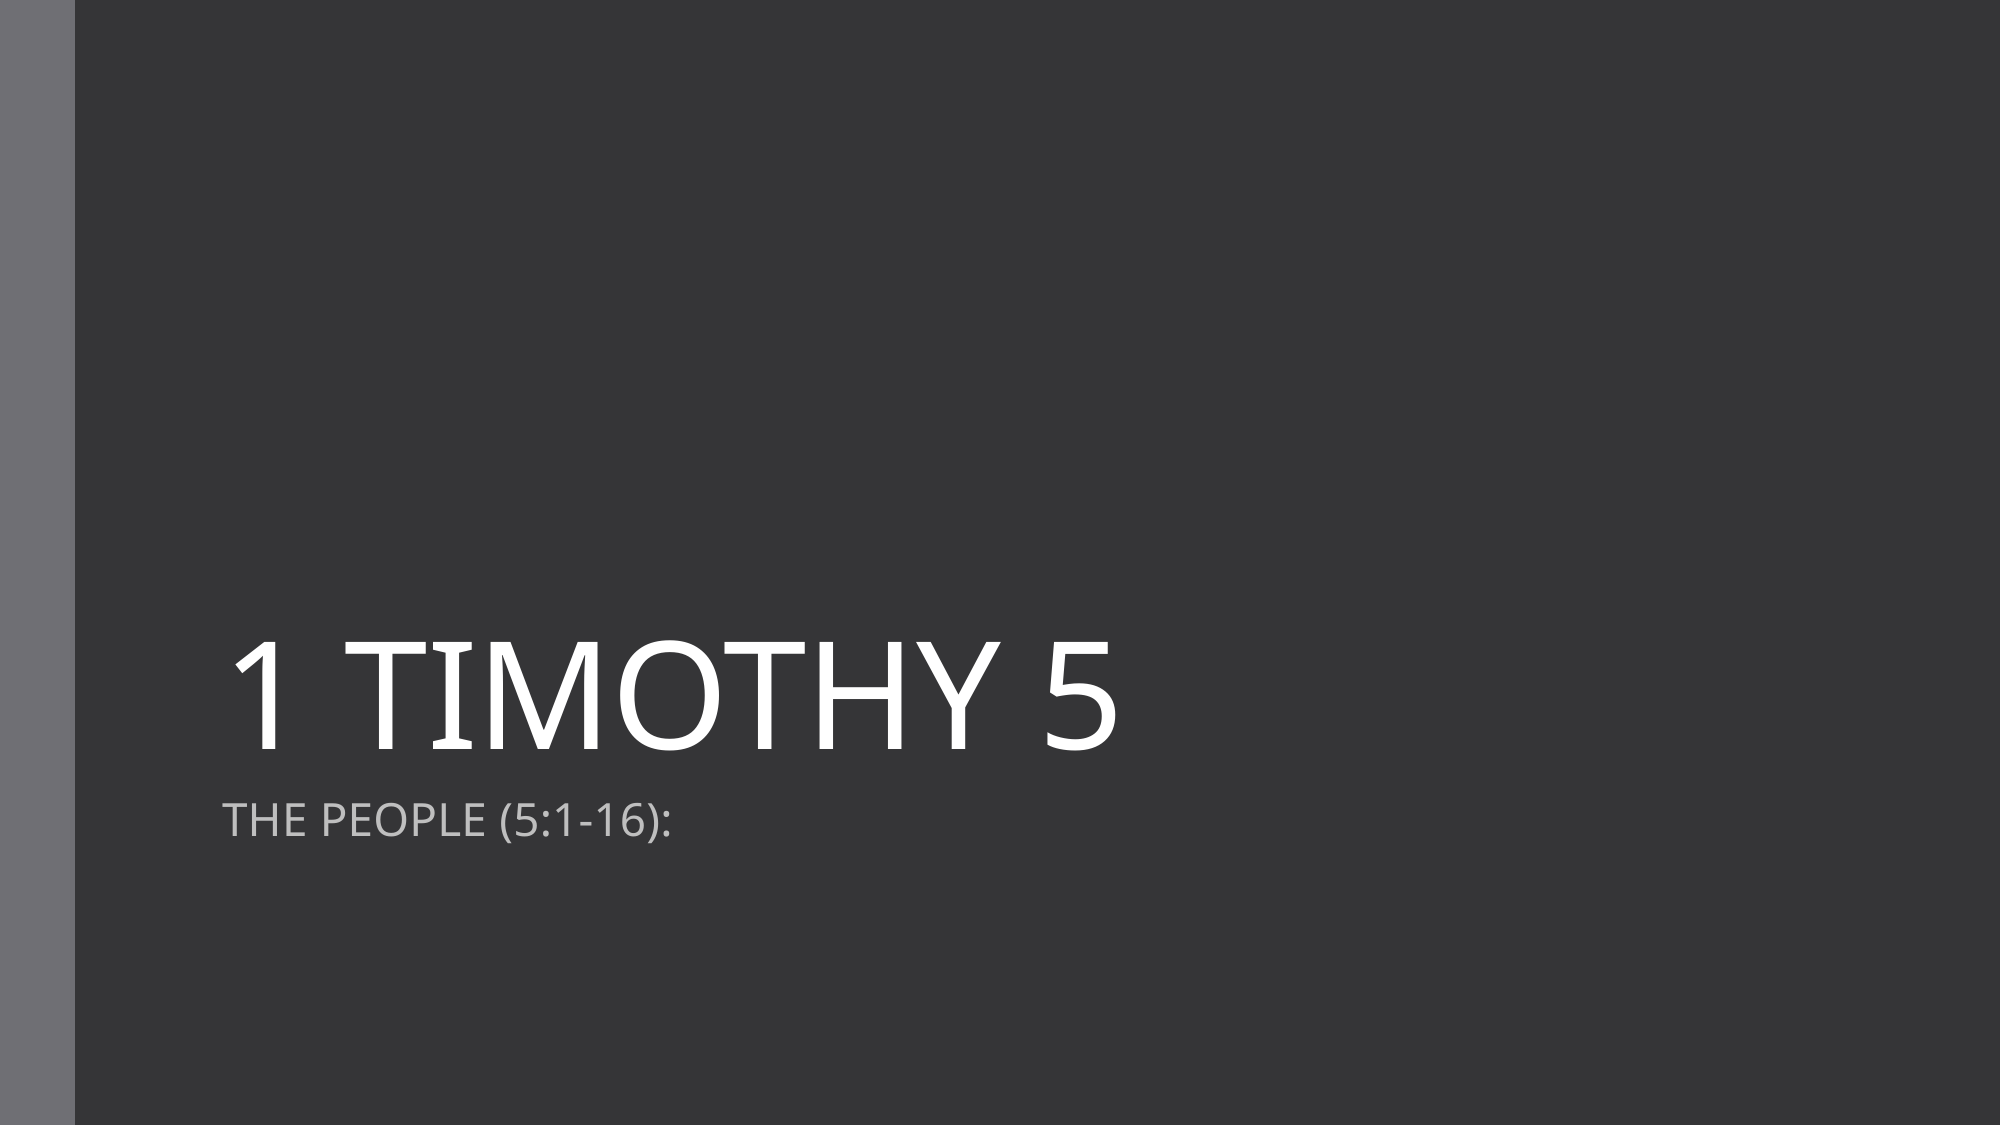

# 1 TIMOTHY 5
THE PEOPLE (5:1-16):